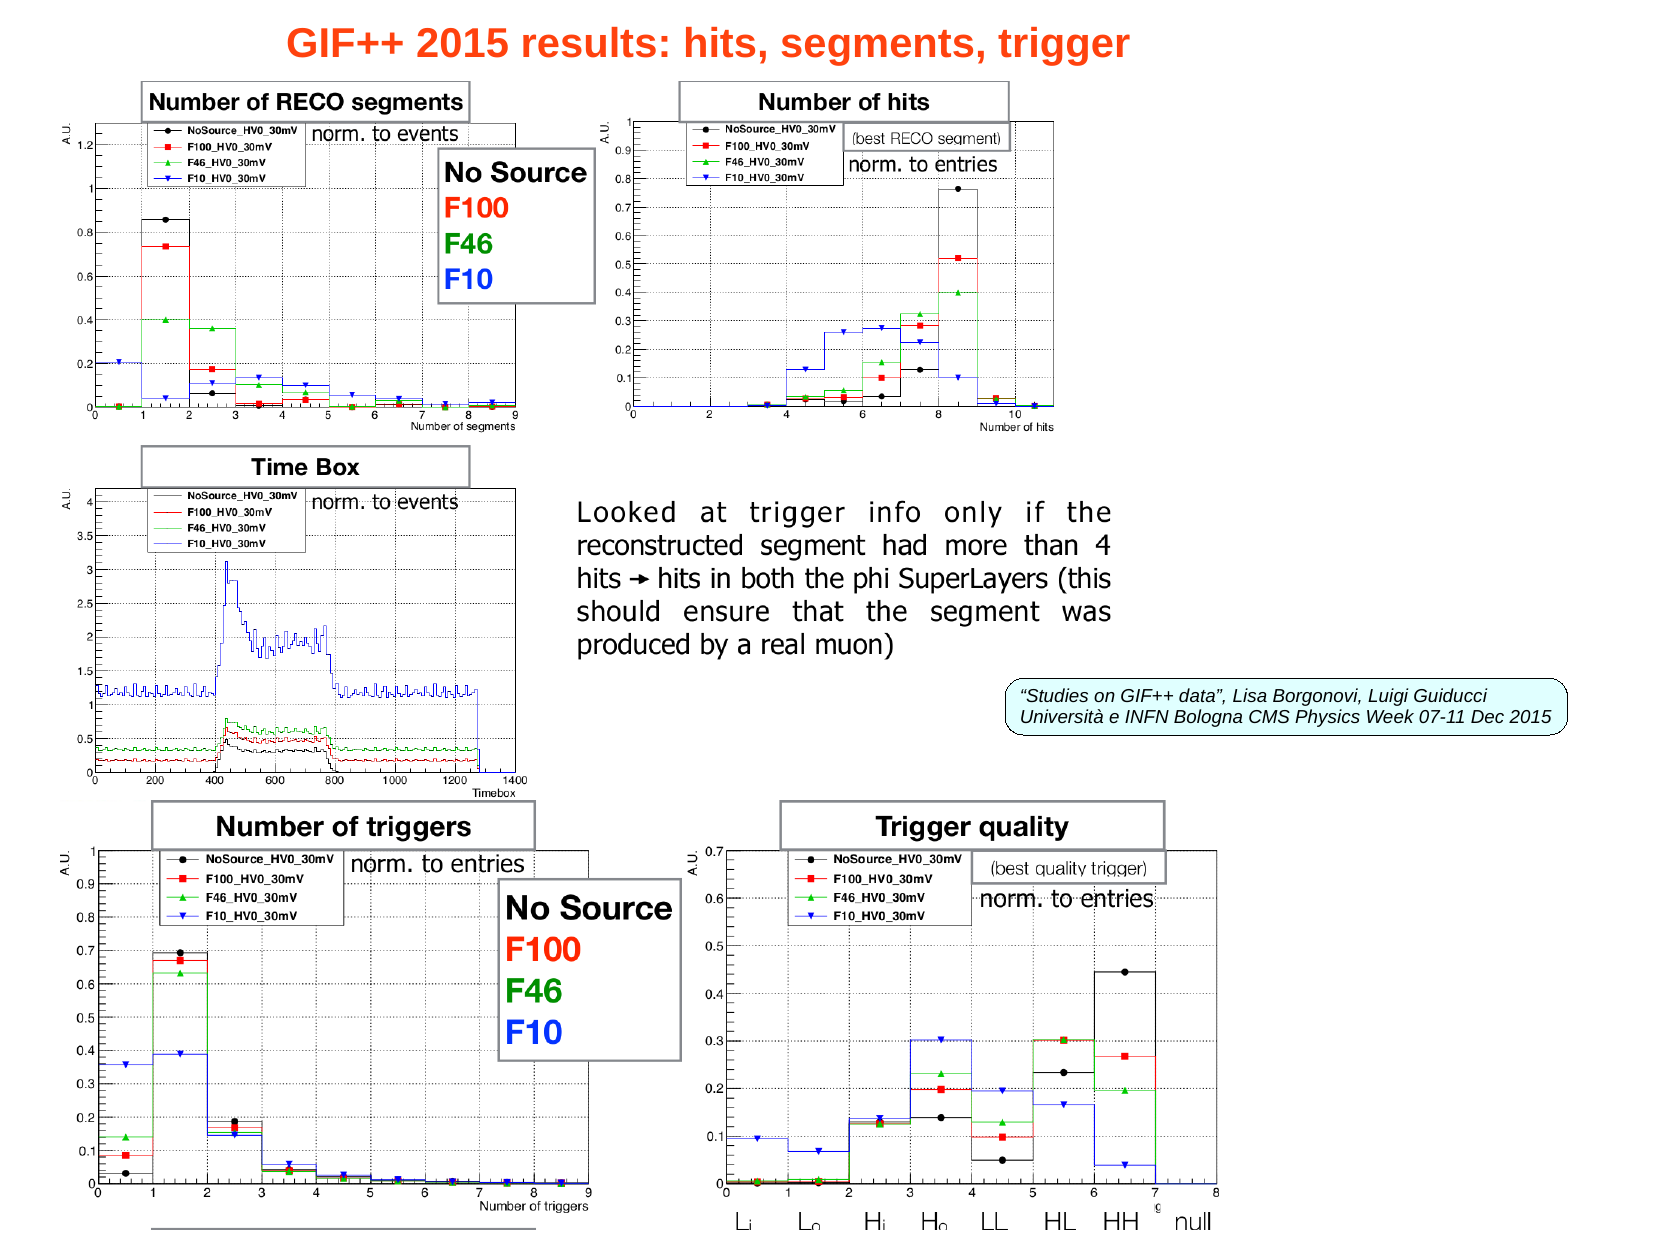

GIF++ 2015 results: hits, segments, trigger
“Studies on GIF++ data”, Lisa Borgonovi, Luigi Guiducci
Università e INFN Bologna CMS Physics Week 07-11 Dec 2015